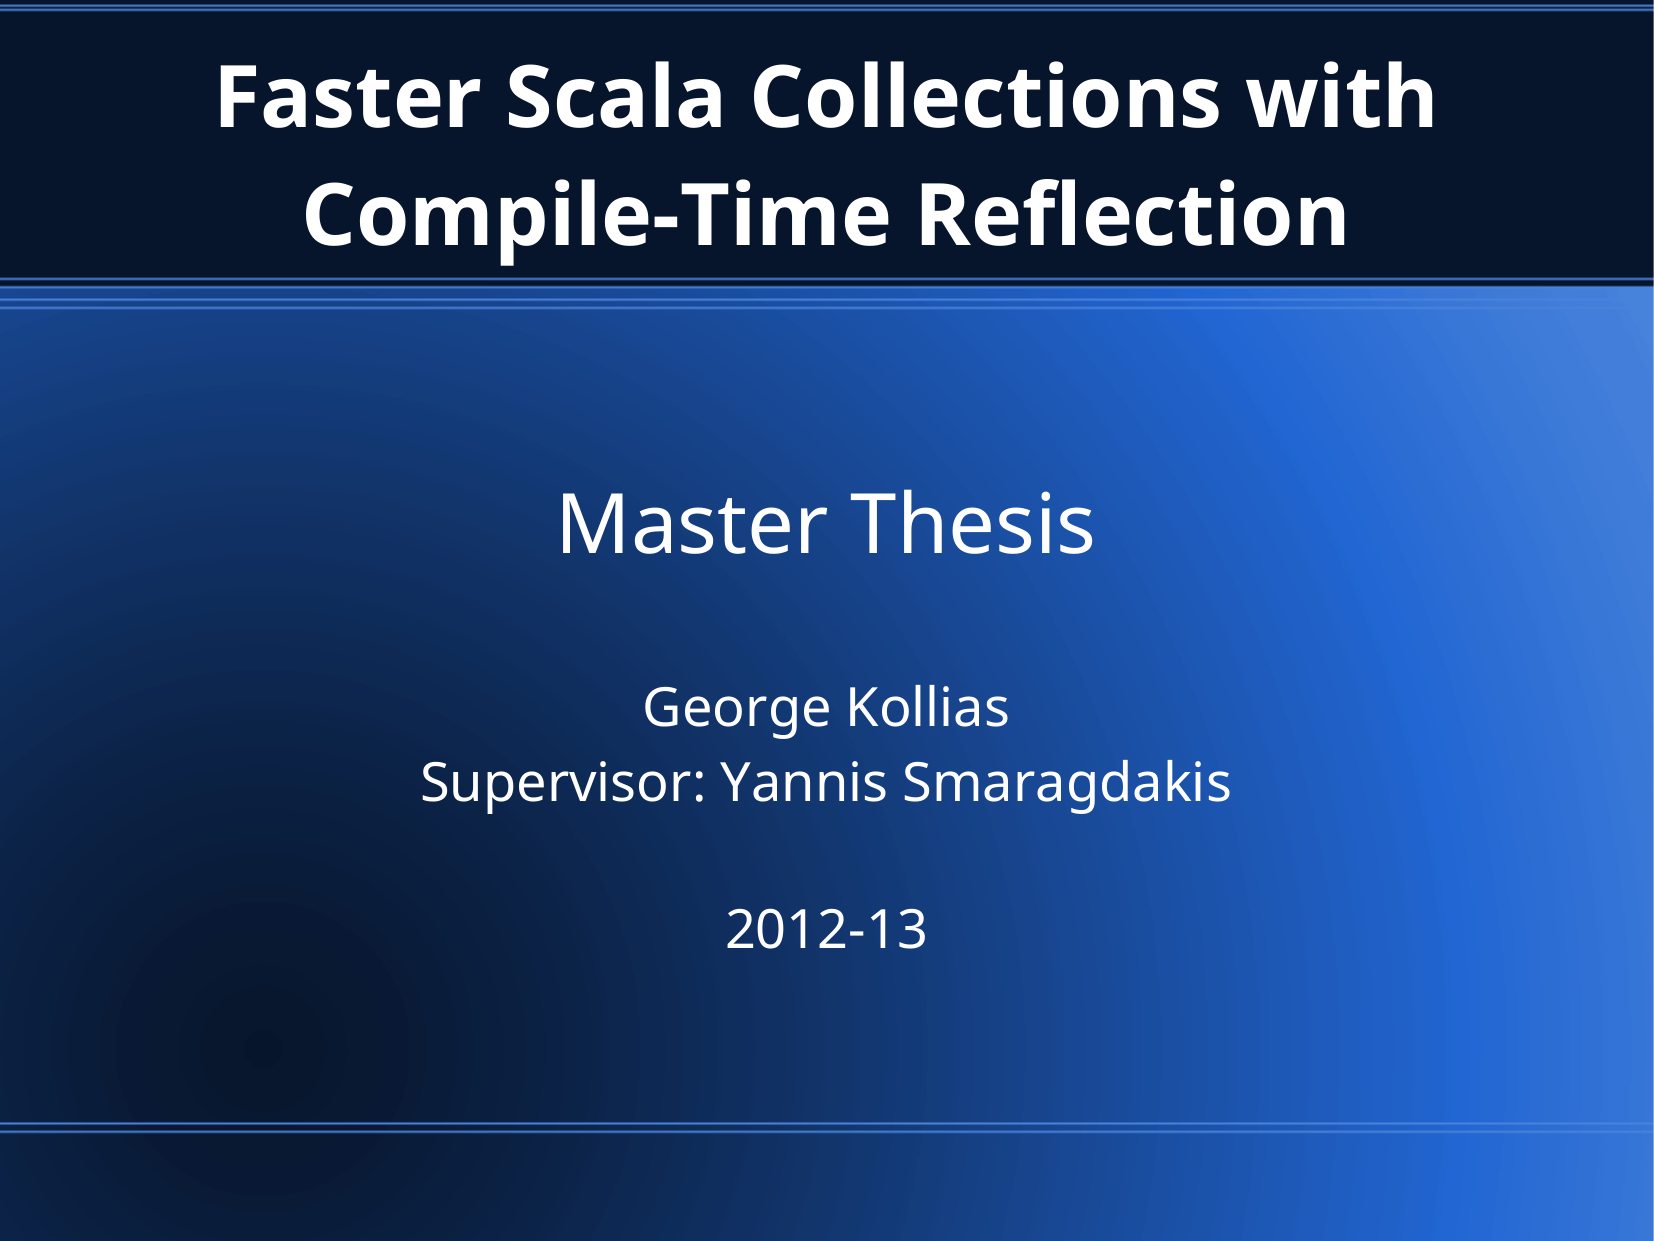

# Faster Scala Collections with Compile-Time Reflection
Master Thesis
George Kollias
Supervisor: Yannis Smaragdakis
2012-13